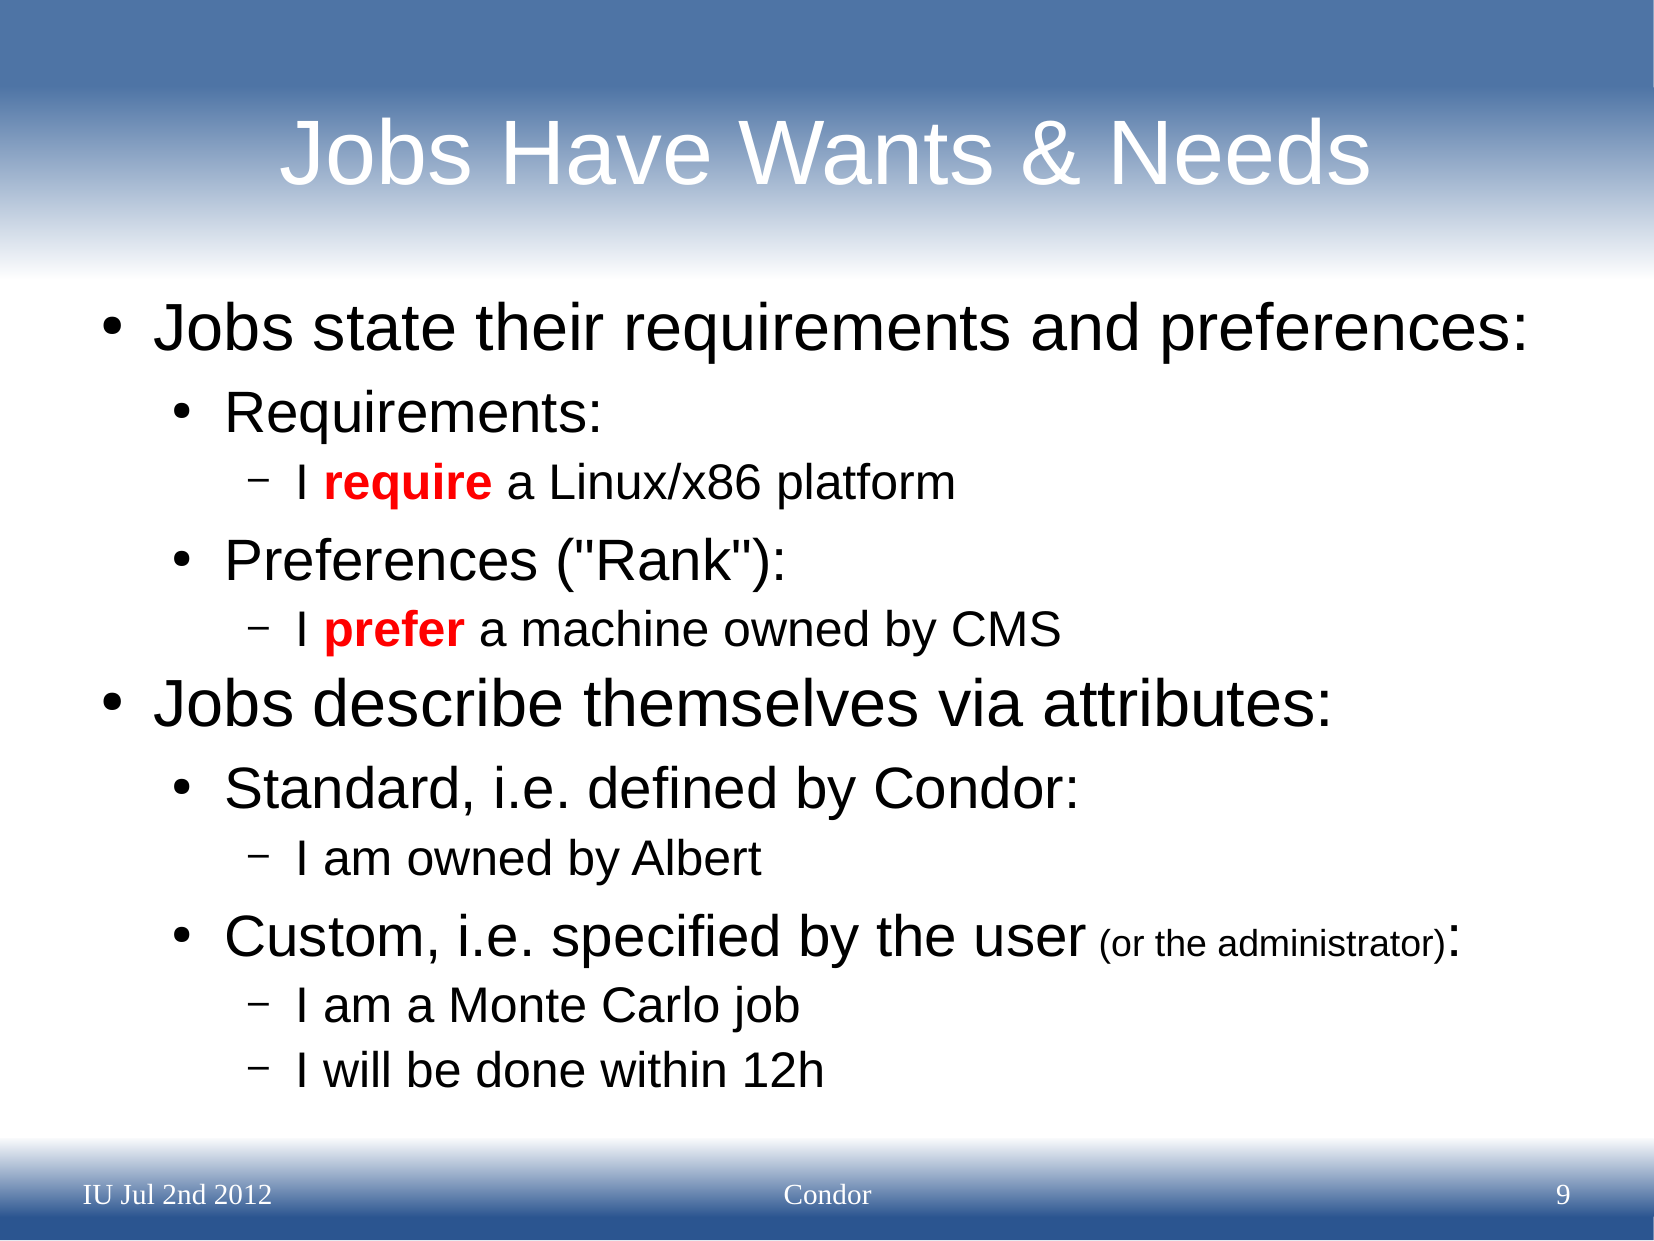

# Jobs Have Wants & Needs
Jobs state their requirements and preferences:
Requirements:
I require a Linux/x86 platform
Preferences ("Rank"):
I prefer a machine owned by CMS
Jobs describe themselves via attributes:
Standard, i.e. defined by Condor:
I am owned by Albert
Custom, i.e. specified by the user (or the administrator):
I am a Monte Carlo job
I will be done within 12h
IU Jul 2nd 2012
Condor
9